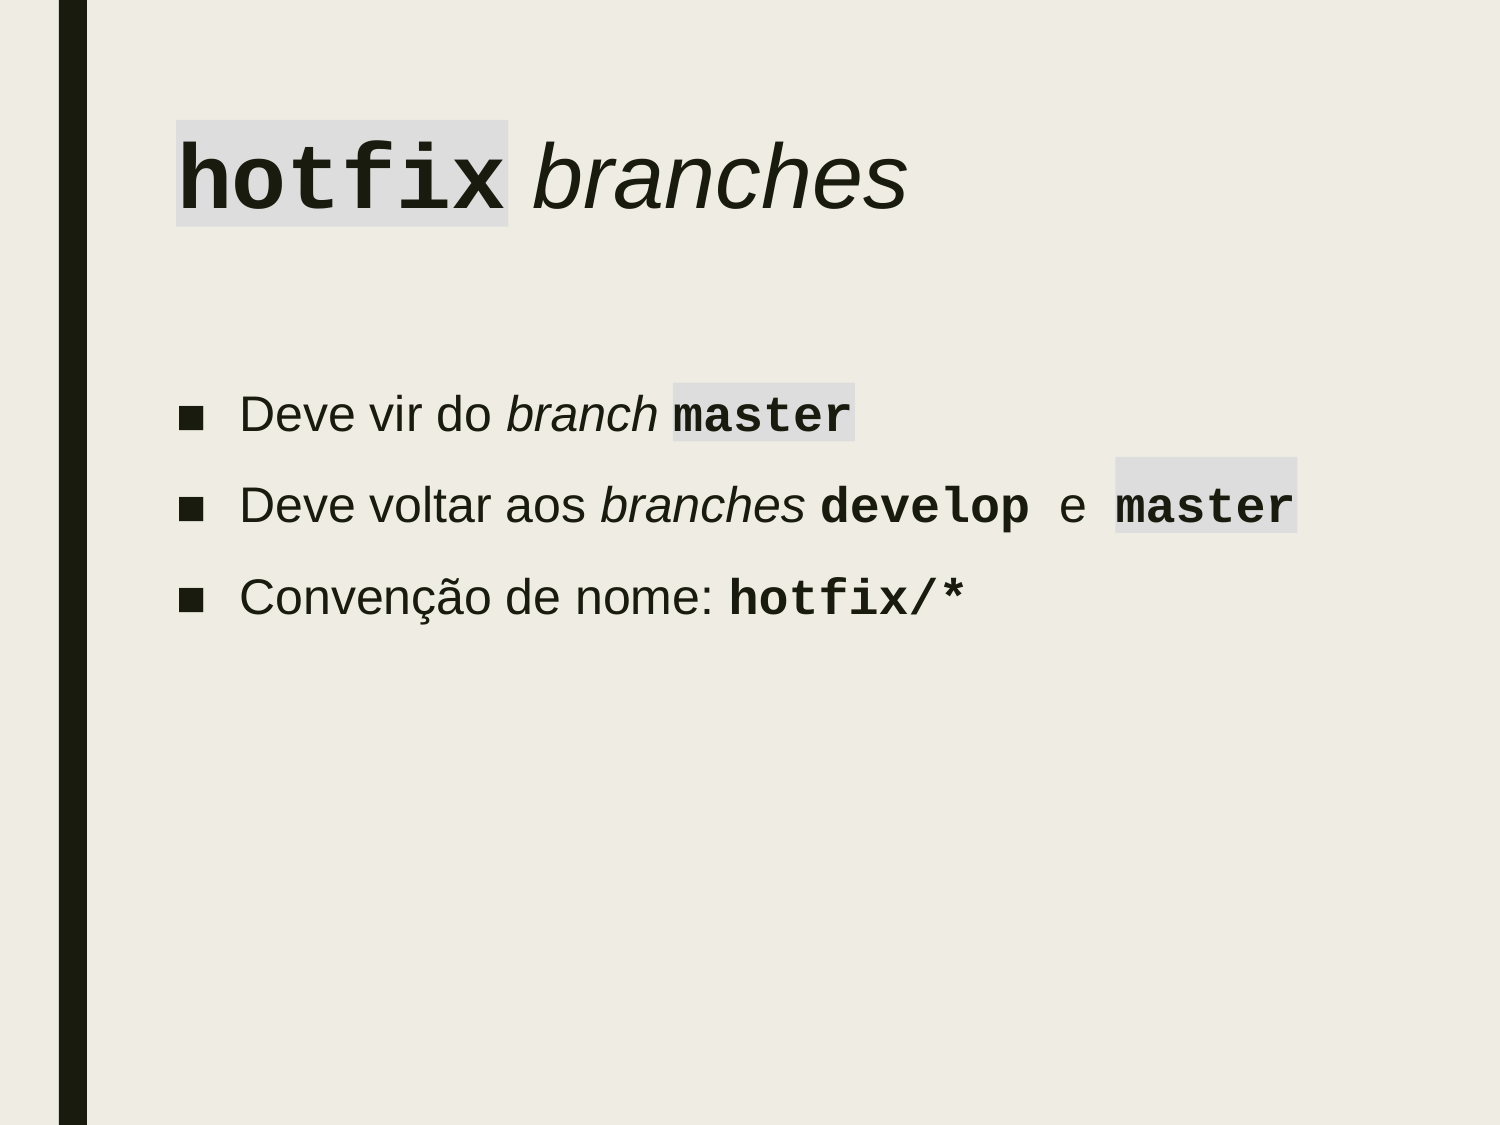

# branches
hotfix
■
■
■
Deve vir do branch
master
master
Deve voltar aos branches develop e
Convenção de nome: hotfix/*